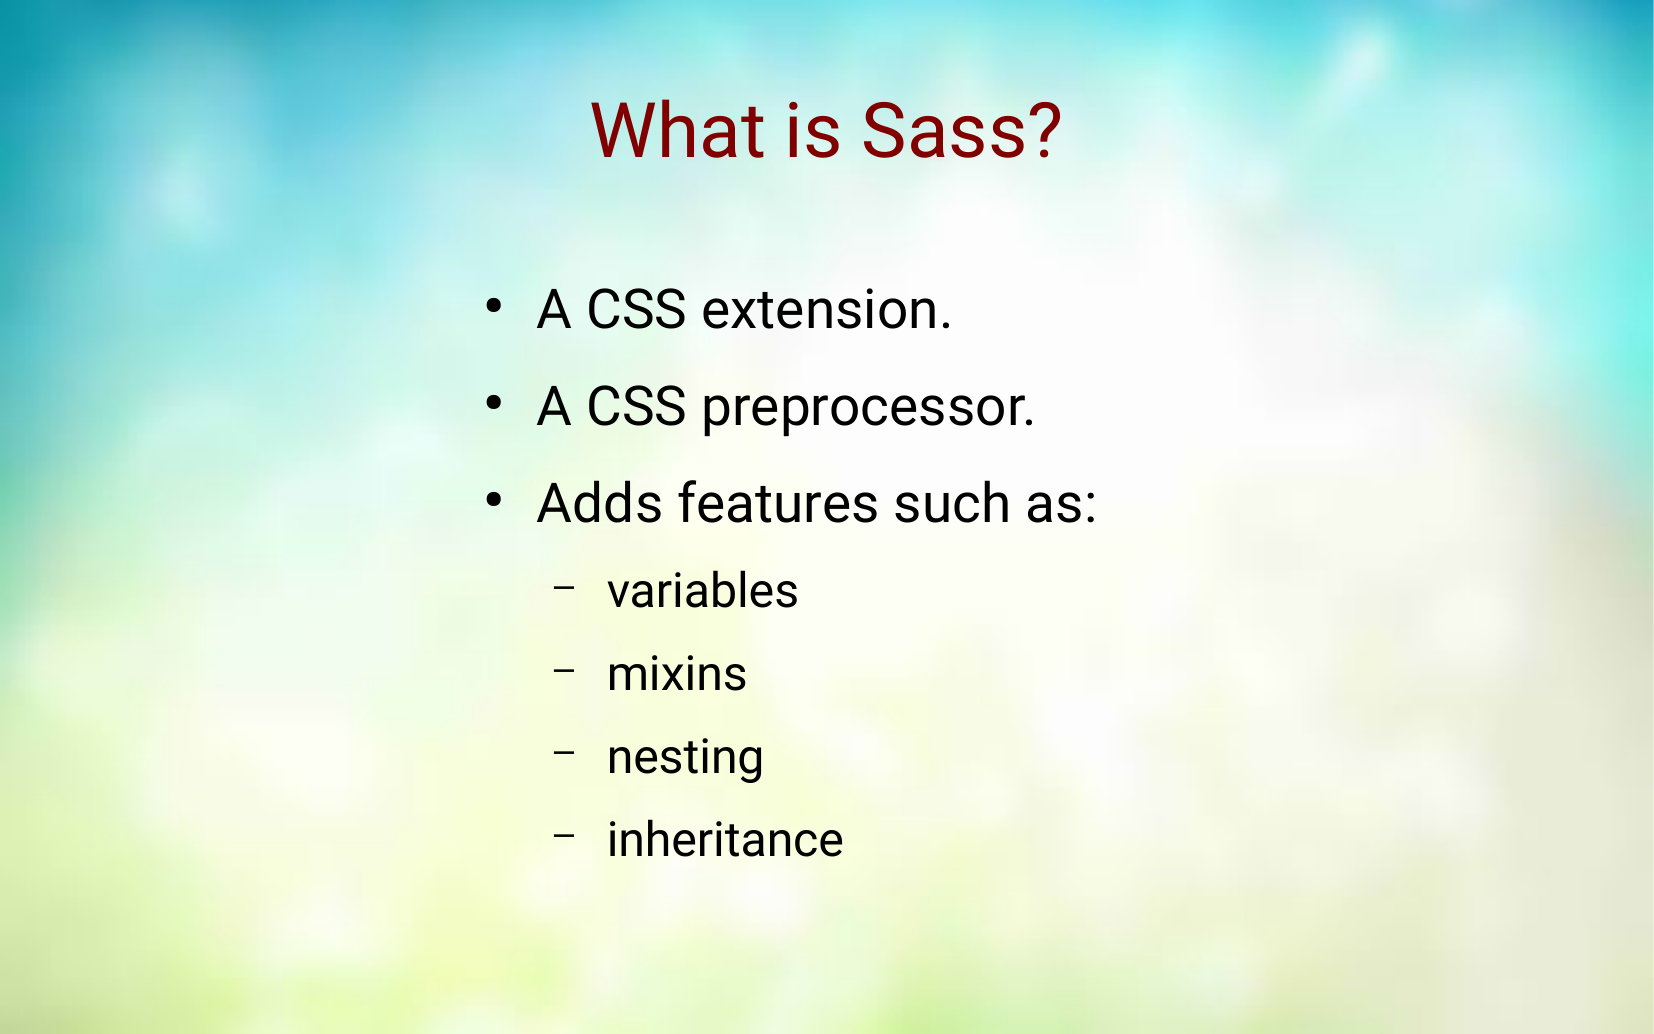

# What is Sass?
A CSS extension.
A CSS preprocessor.
Adds features such as:
variables
mixins
nesting
inheritance